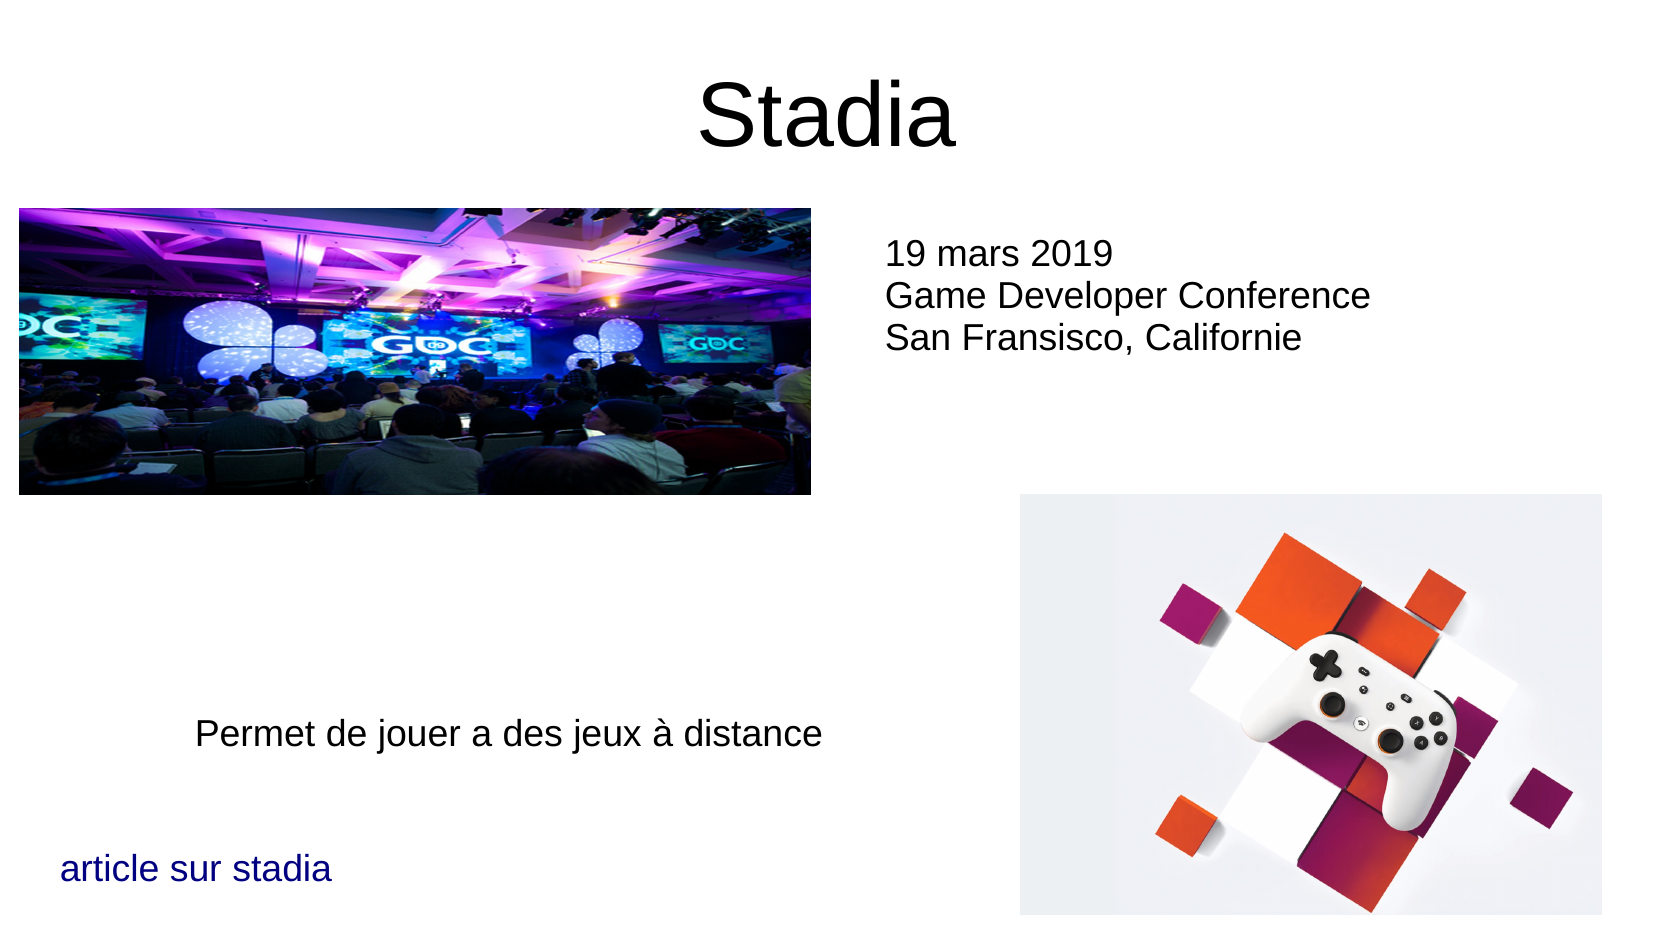

# Stadia
19 mars 2019
Game Developer Conference
San Fransisco, Californie
Permet de jouer a des jeux à distance
article sur stadia